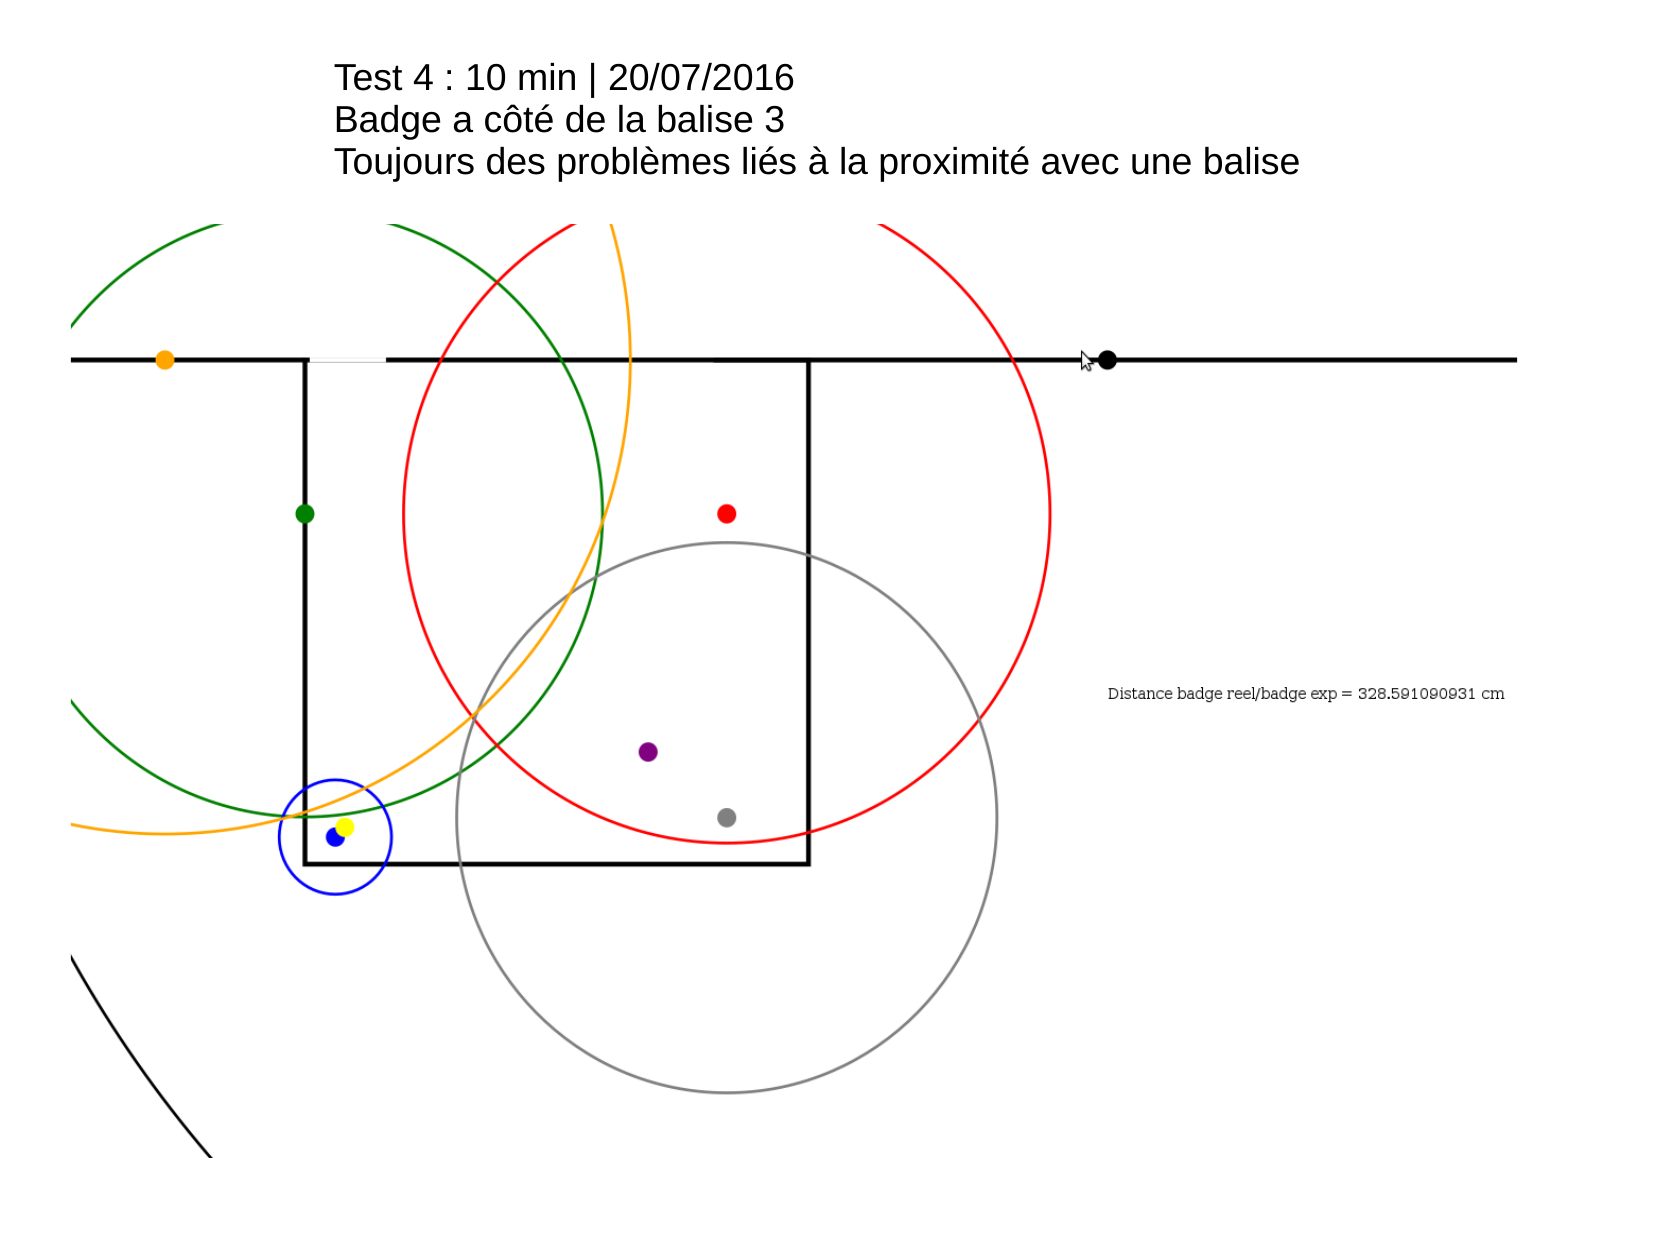

Test 4 : 10 min | 20/07/2016
Badge a côté de la balise 3
Toujours des problèmes liés à la proximité avec une balise